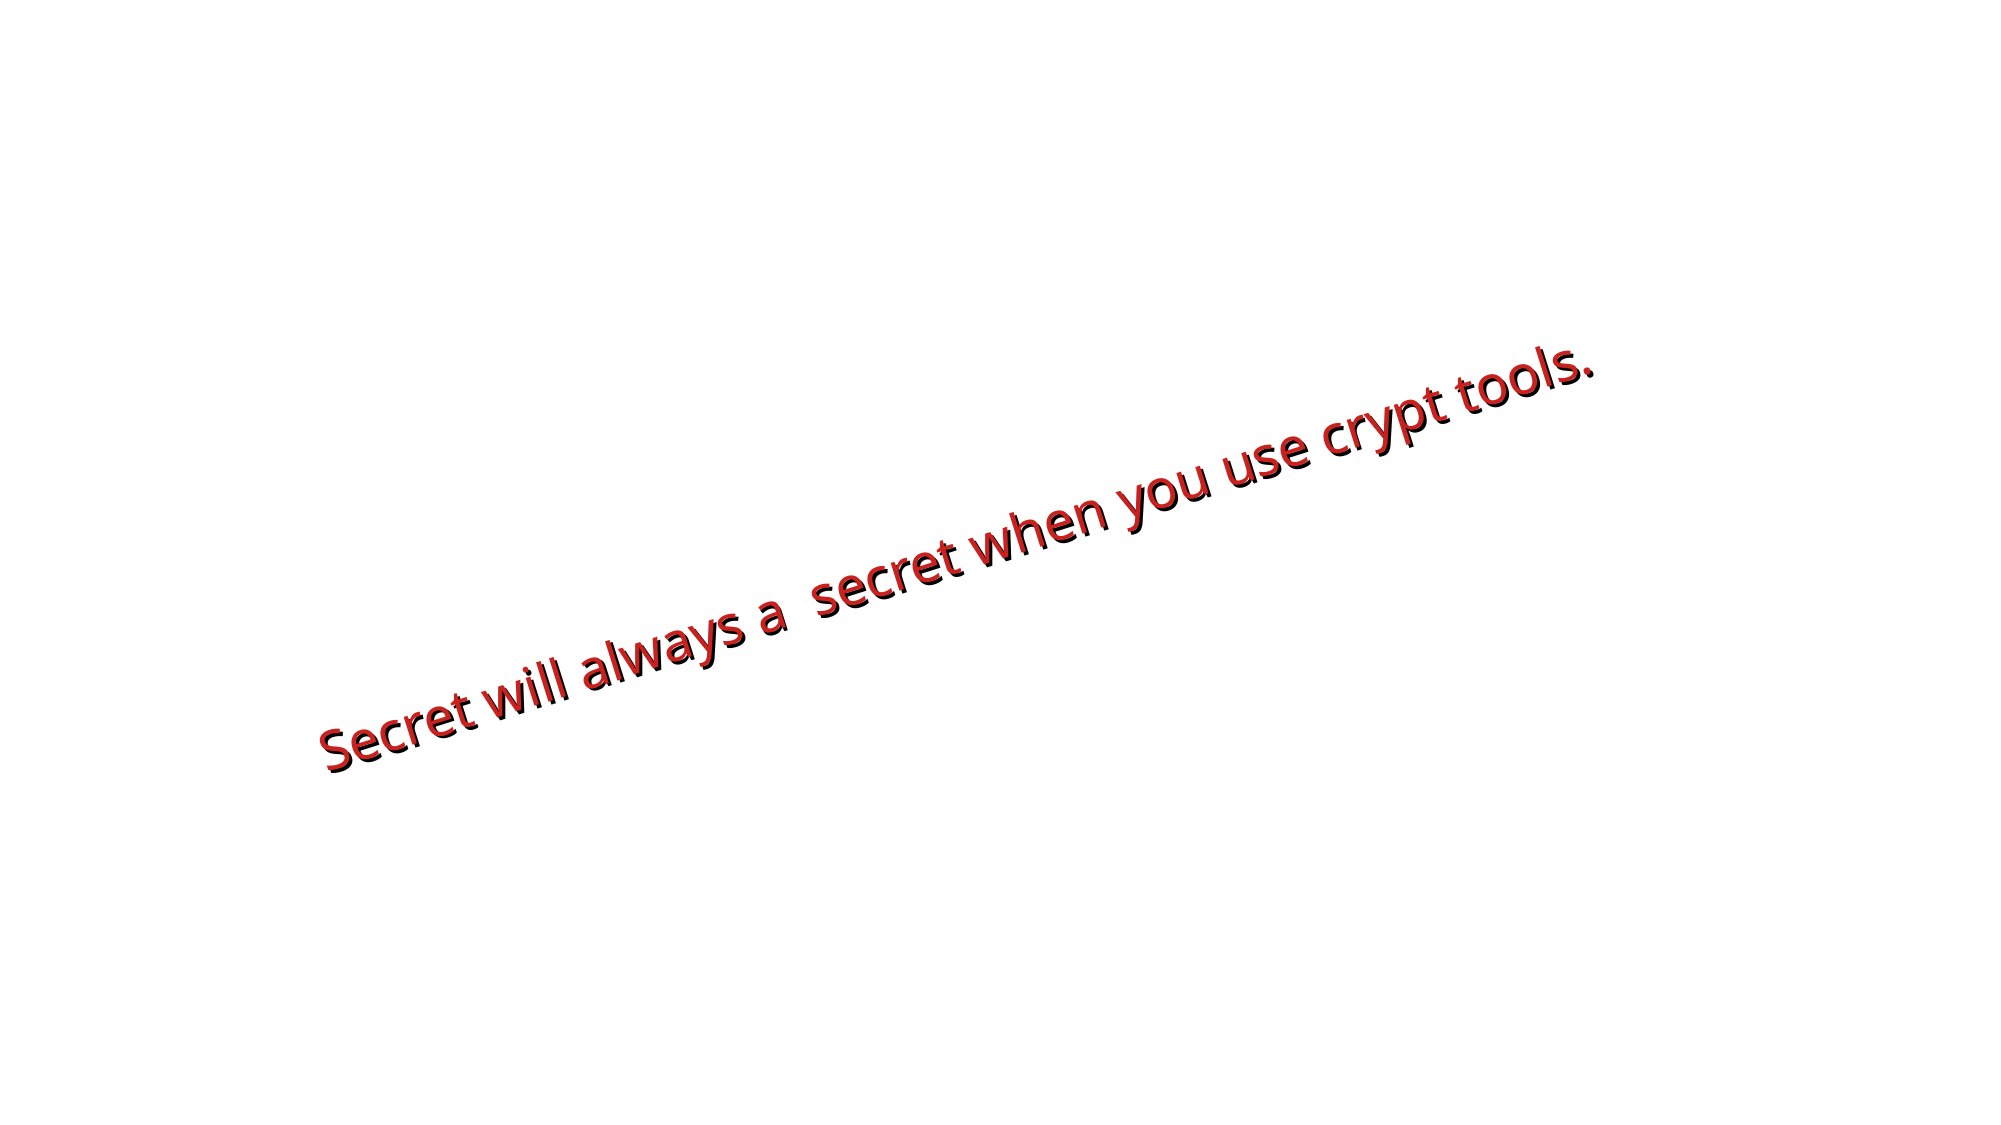

# Secret will always a secret when you use crypt tools.